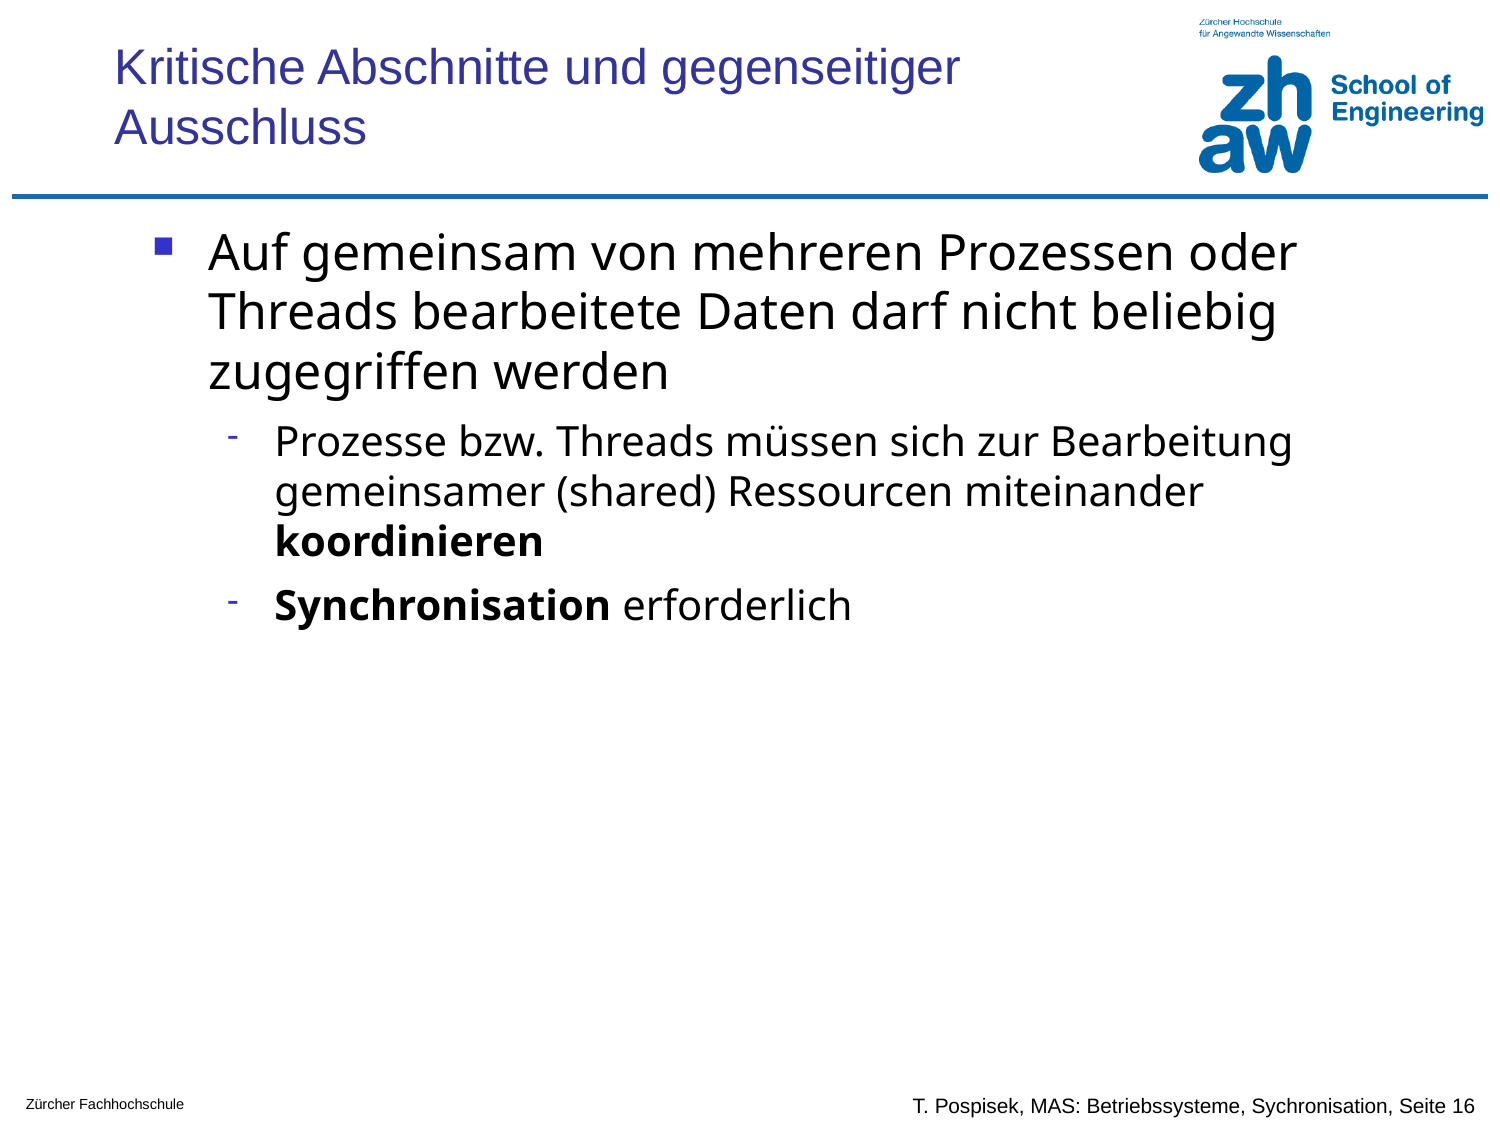

# Kritische Abschnitte und gegenseitiger Ausschluss
Auf gemeinsam von mehreren Prozessen oder Threads bearbeitete Daten darf nicht beliebig zugegriffen werden
Prozesse bzw. Threads müssen sich zur Bearbeitung gemeinsamer (shared) Ressourcen miteinander koordinieren
Synchronisation erforderlich